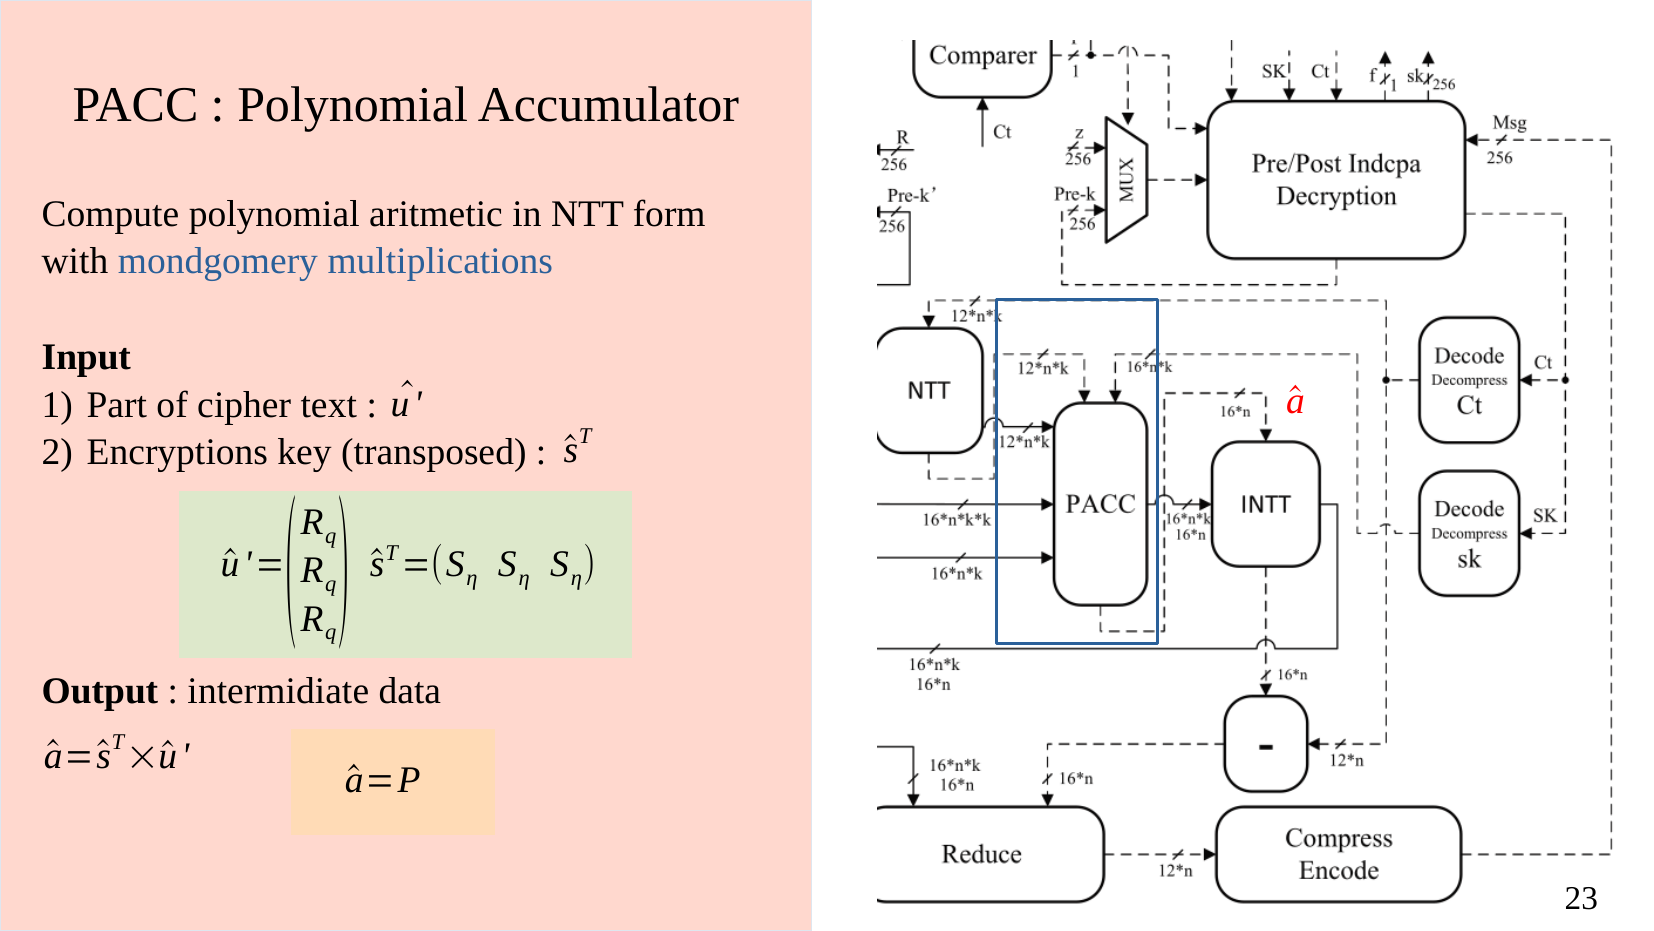

# PACC : Polynomial Accumulator
Compute polynomial aritmetic in NTT form with mondgomery multiplications
Input
 Part of cipher text :
 Encryptions key (transposed) :
Output : intermidiate data
23